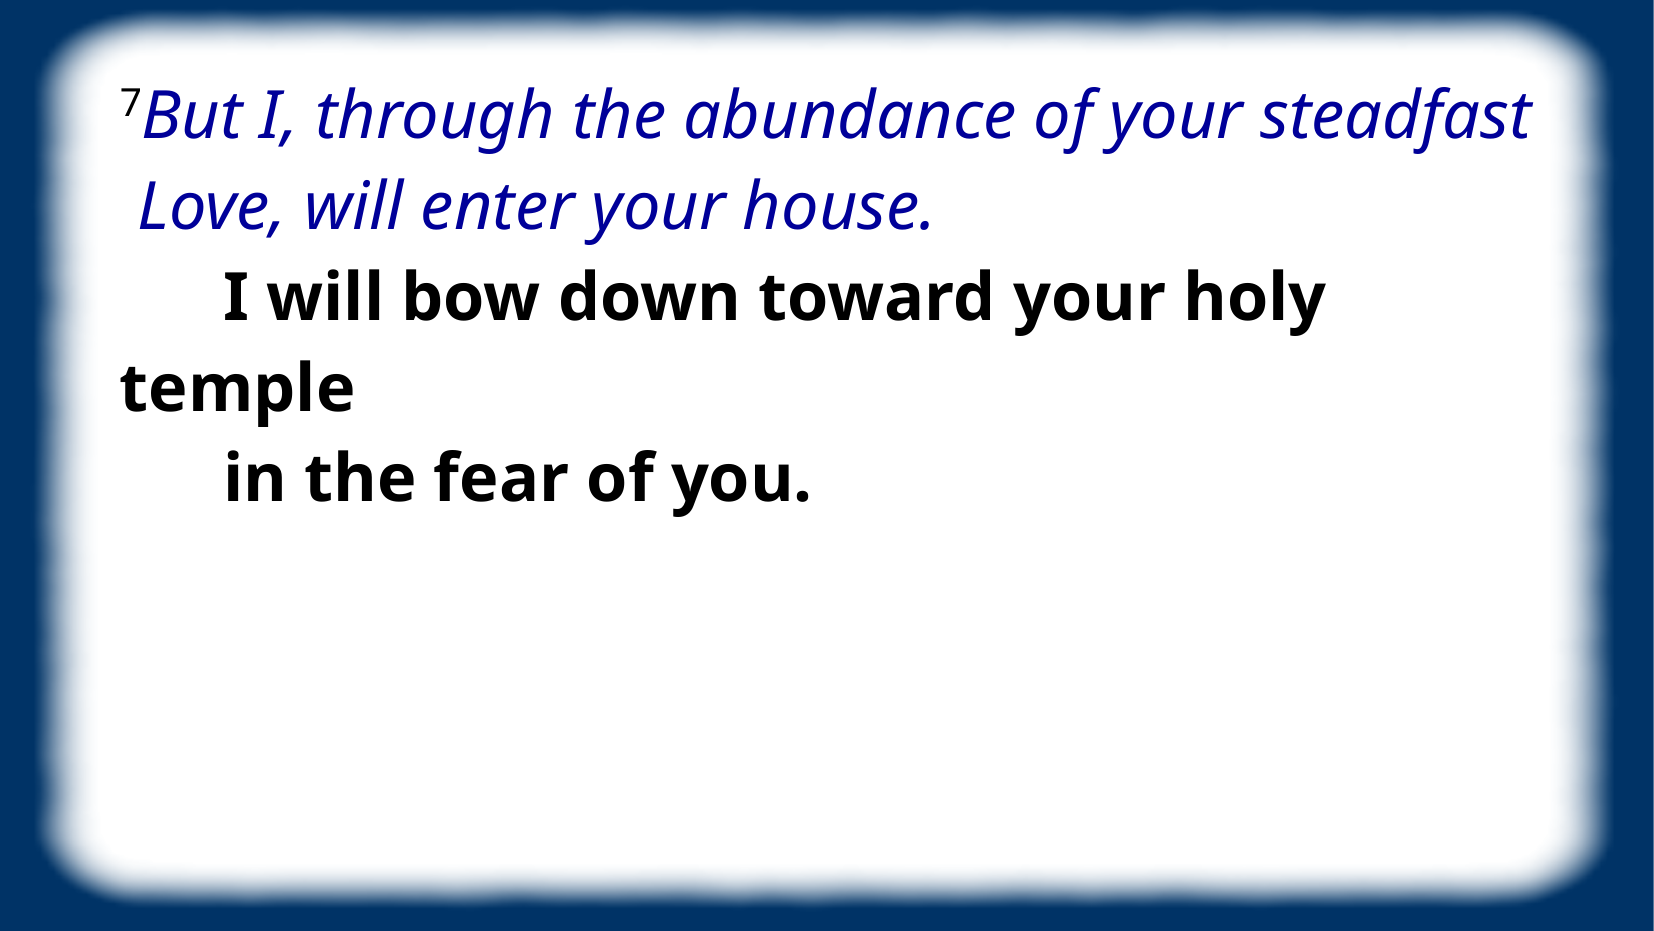

7But I, through the abundance of your steadfast
 Love, will enter your house.
 I will bow down toward your holy temple
 in the fear of you.